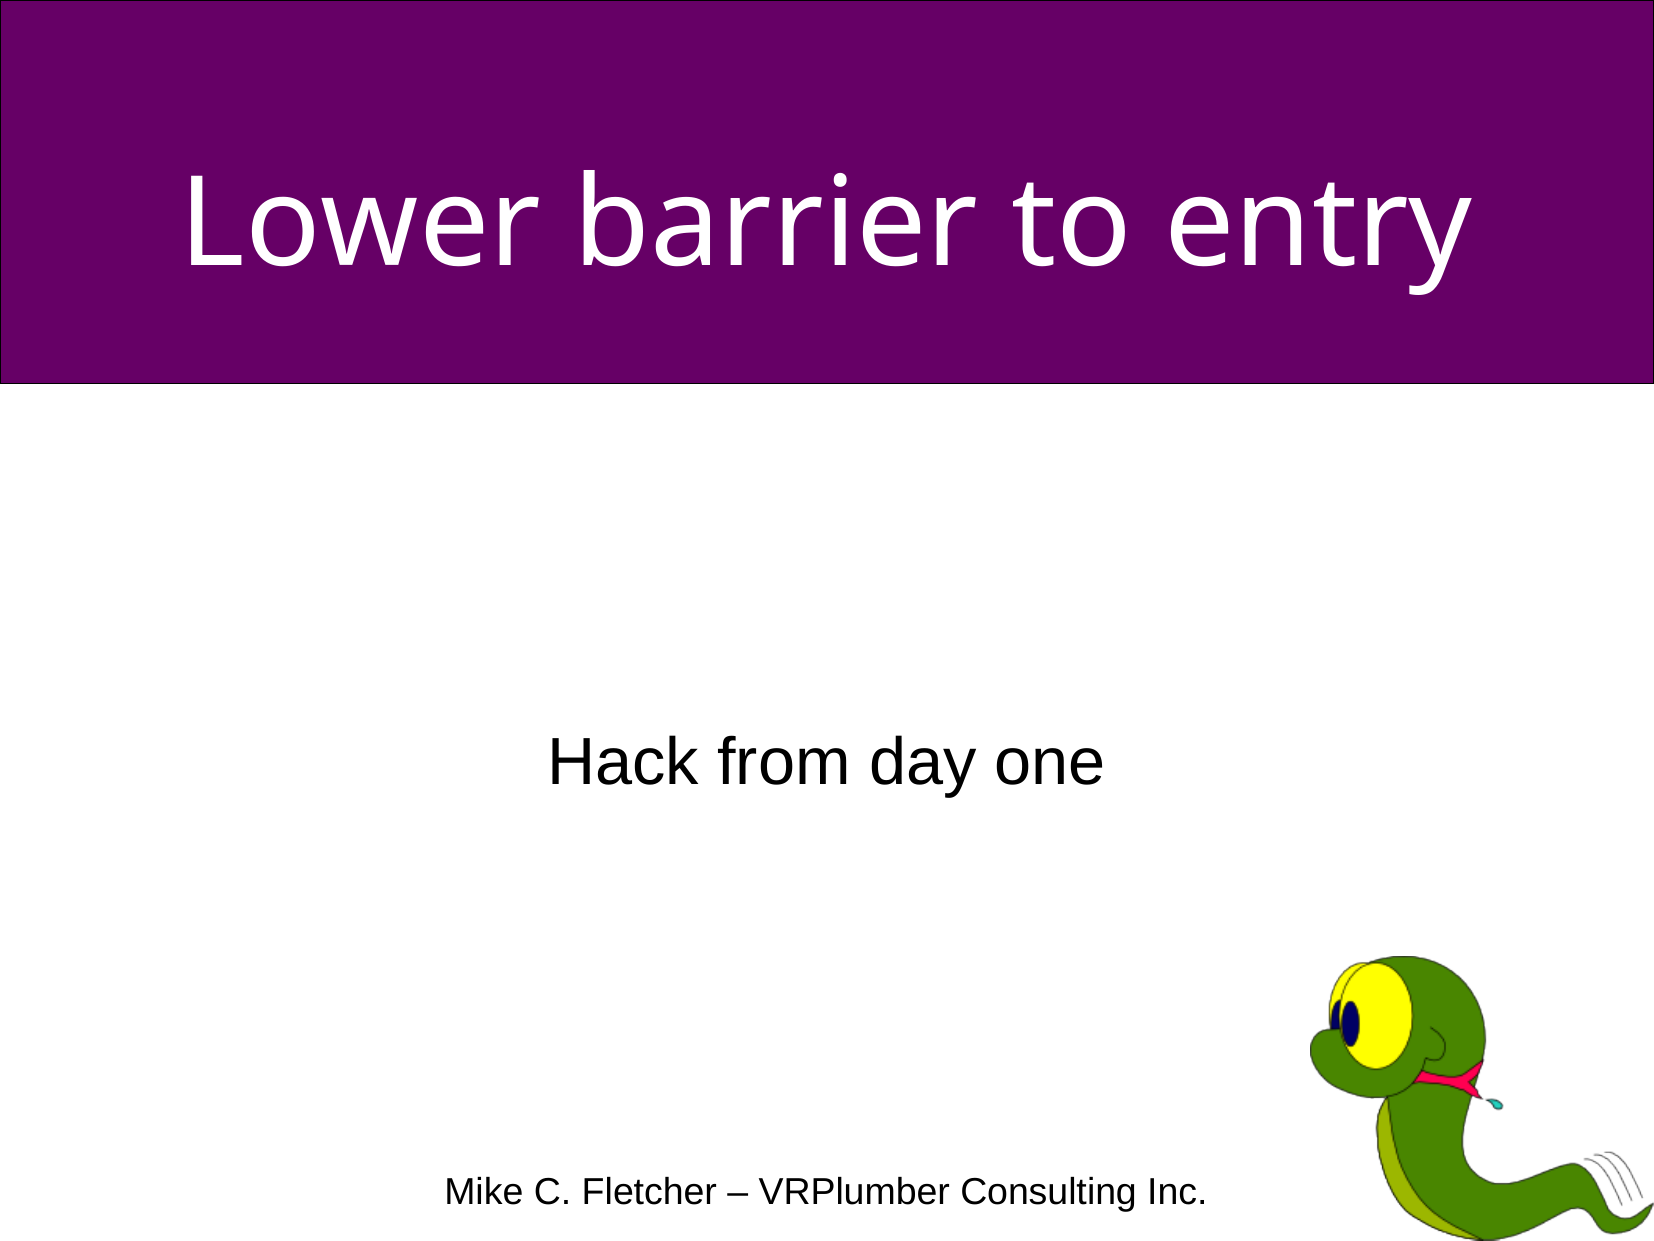

# Lower barrier to entry
Hack from day one